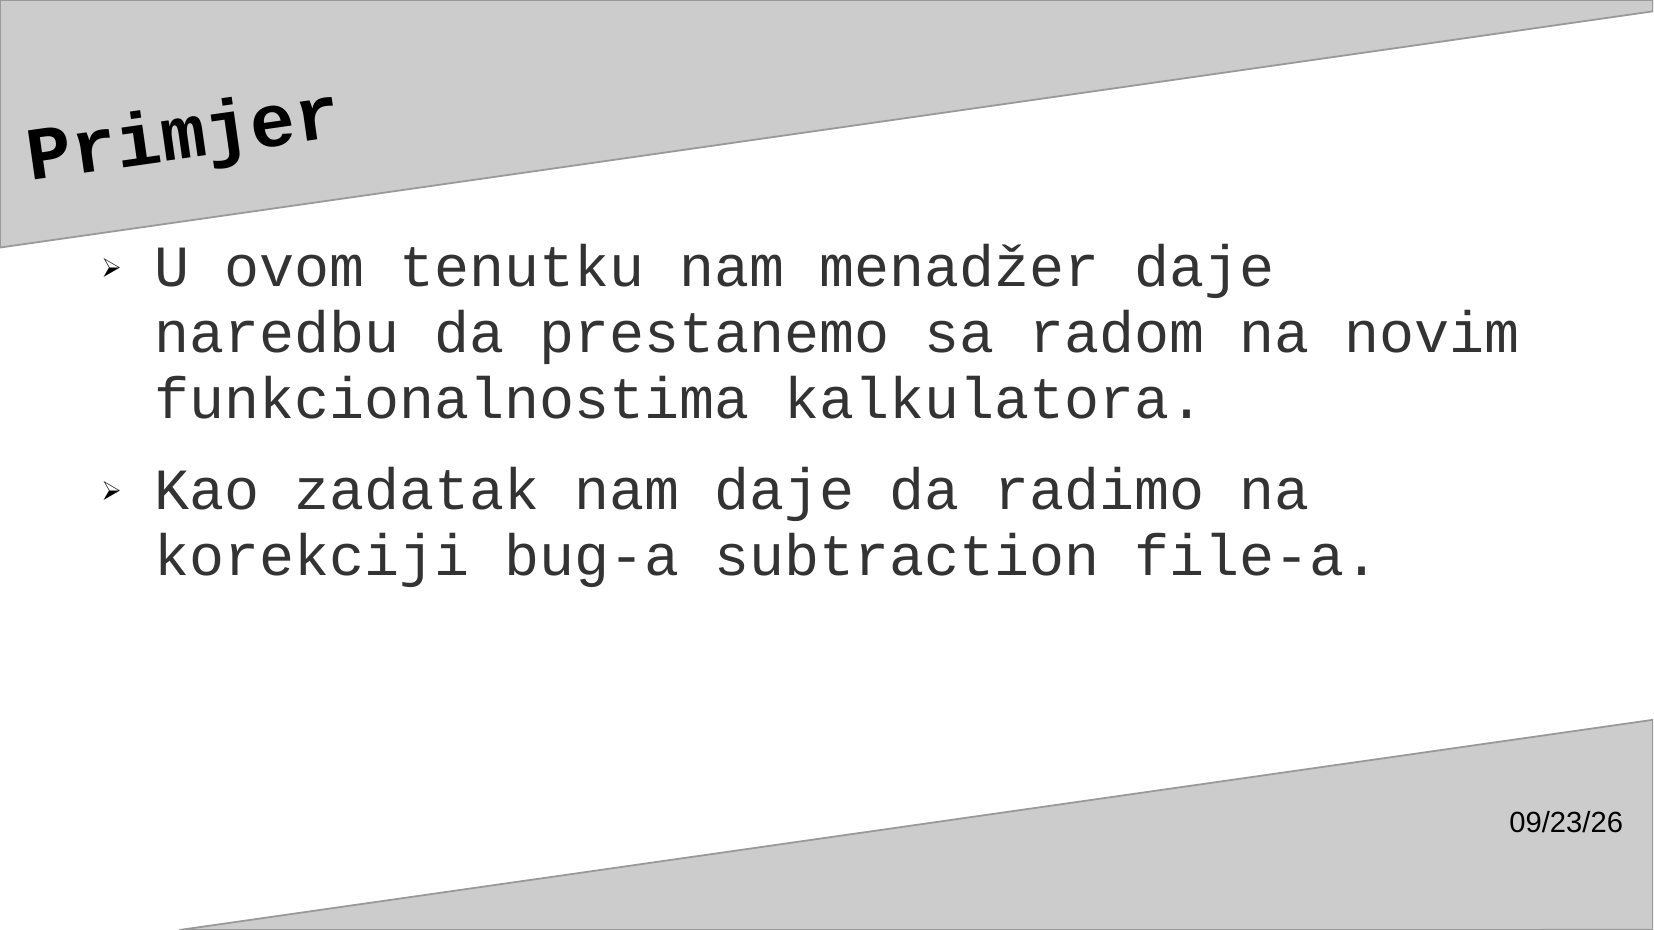

# Primjer
U ovom tenutku nam menadžer daje naredbu da prestanemo sa radom na novim funkcionalnostima kalkulatora.
Kao zadatak nam daje da radimo na korekciji bug-a subtraction file-a.
90